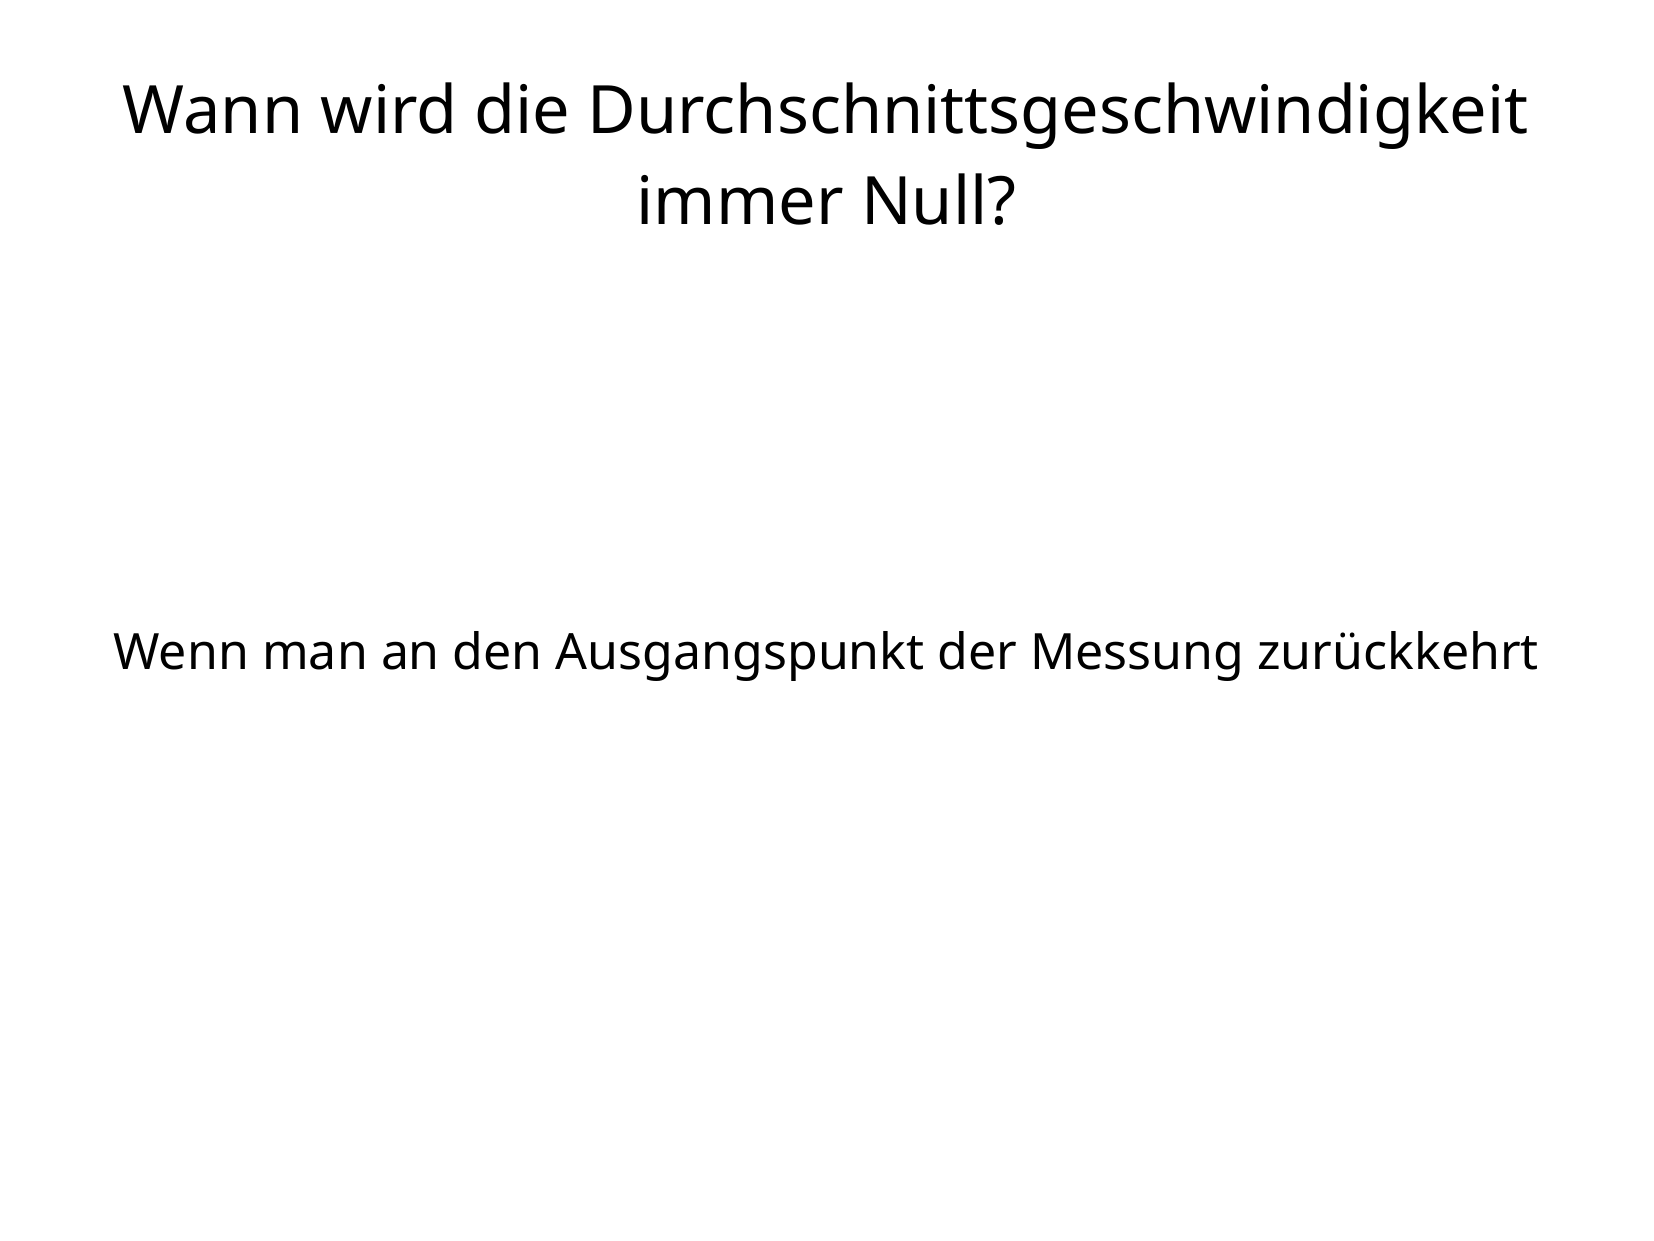

# Wann wird die Durchschnittsgeschwindigkeit immer Null?
Wenn man an den Ausgangspunkt der Messung zurückkehrt